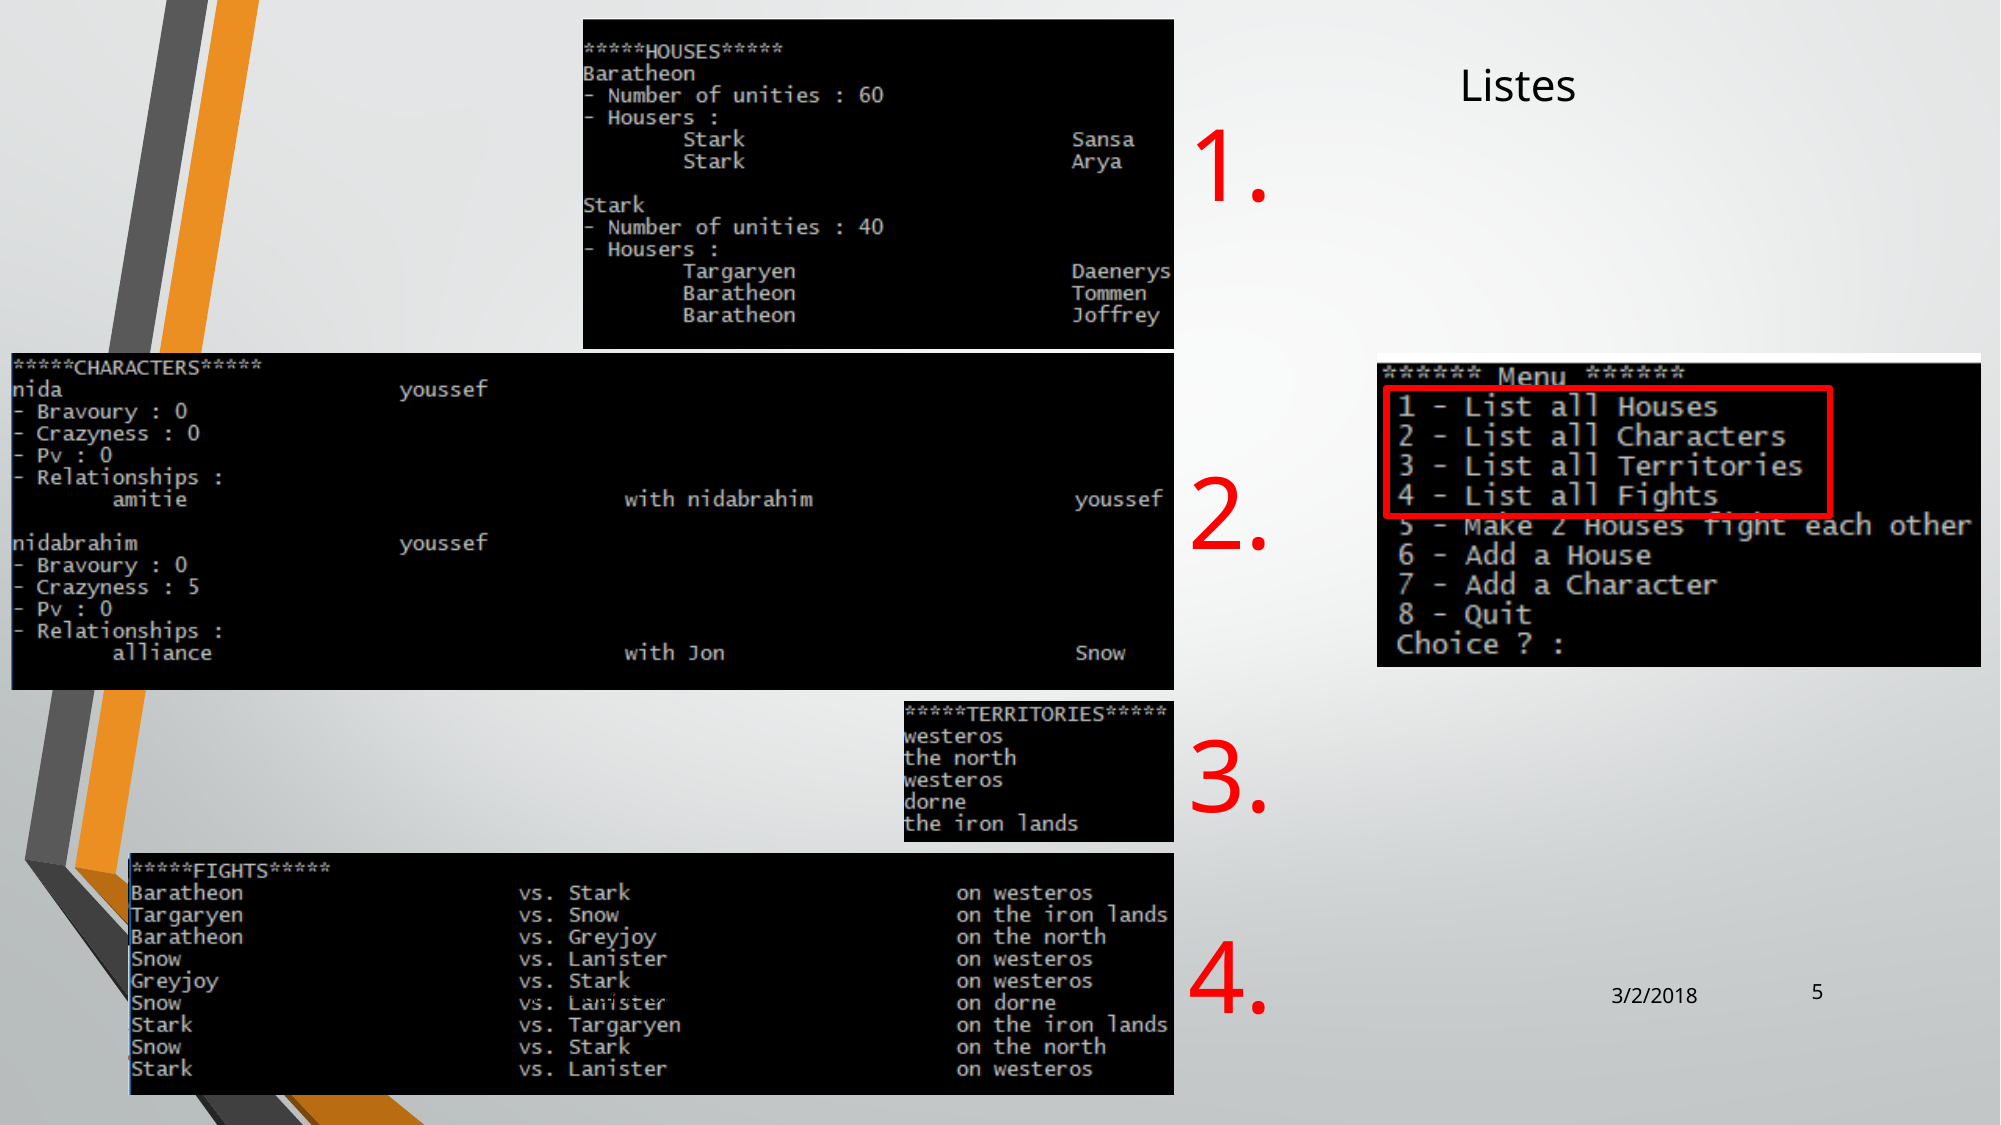

# Listes
1.
2.
3.
4.
Services Web - Game Of Thrones
3/2/2018